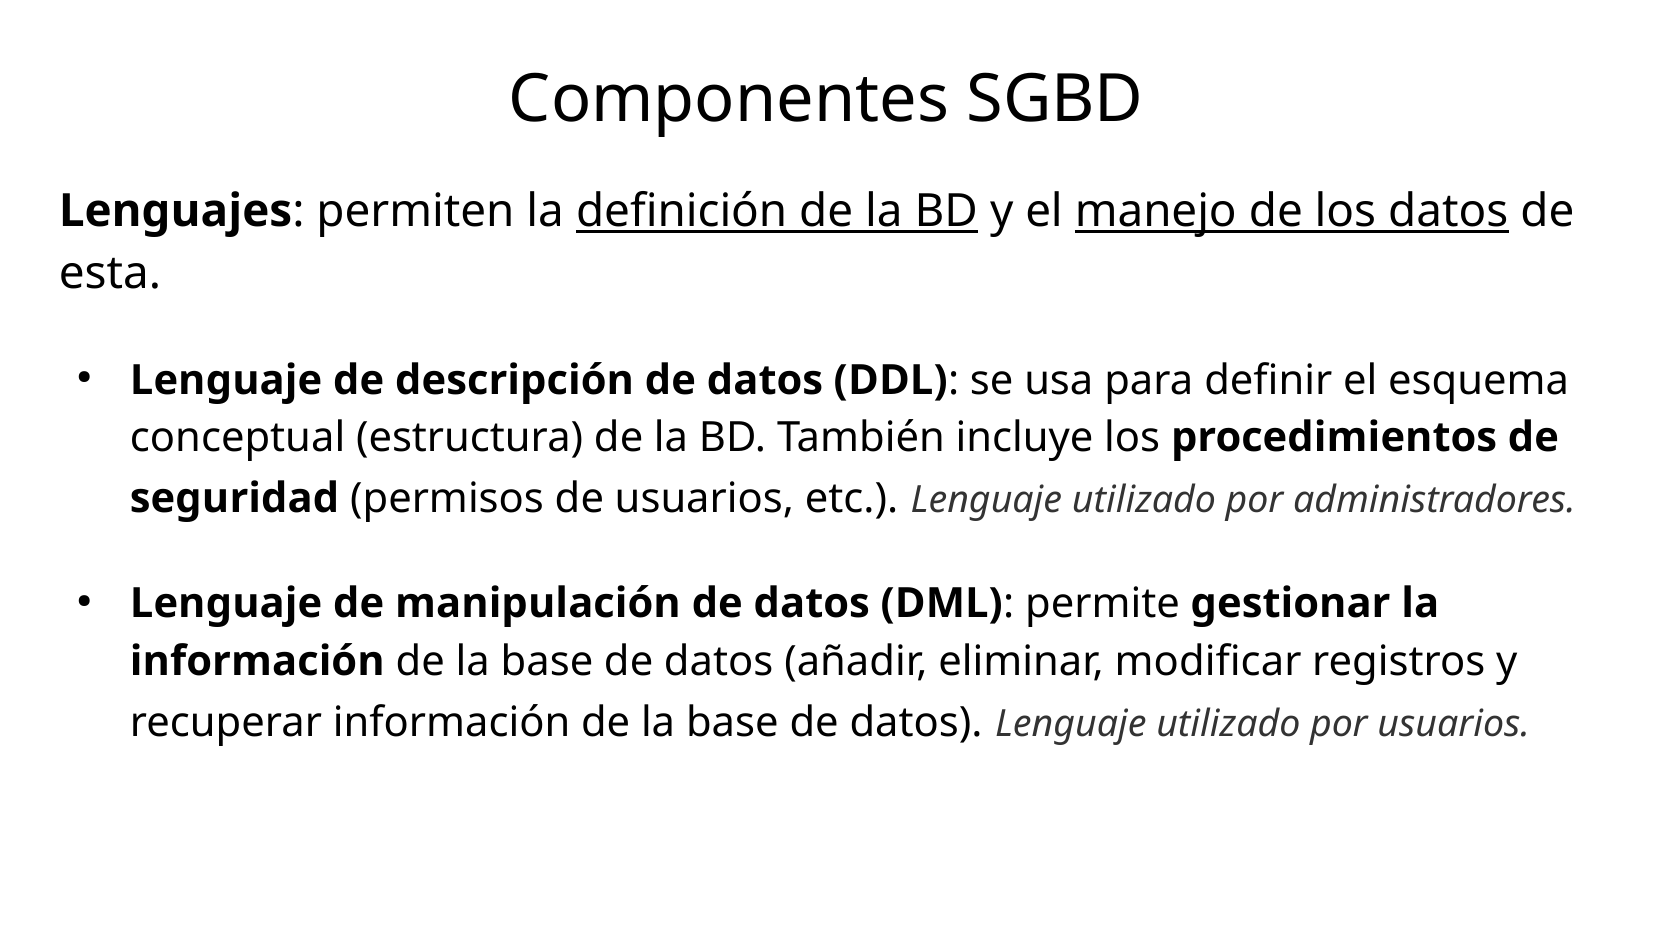

# Componentes SGBD
Lenguajes: permiten la definición de la BD y el manejo de los datos de esta.
Lenguaje de descripción de datos (DDL): se usa para definir el esquema conceptual (estructura) de la BD. También incluye los procedimientos de seguridad (permisos de usuarios, etc.). Lenguaje utilizado por administradores.
Lenguaje de manipulación de datos (DML): permite gestionar la información de la base de datos (añadir, eliminar, modificar registros y recuperar información de la base de datos). Lenguaje utilizado por usuarios.